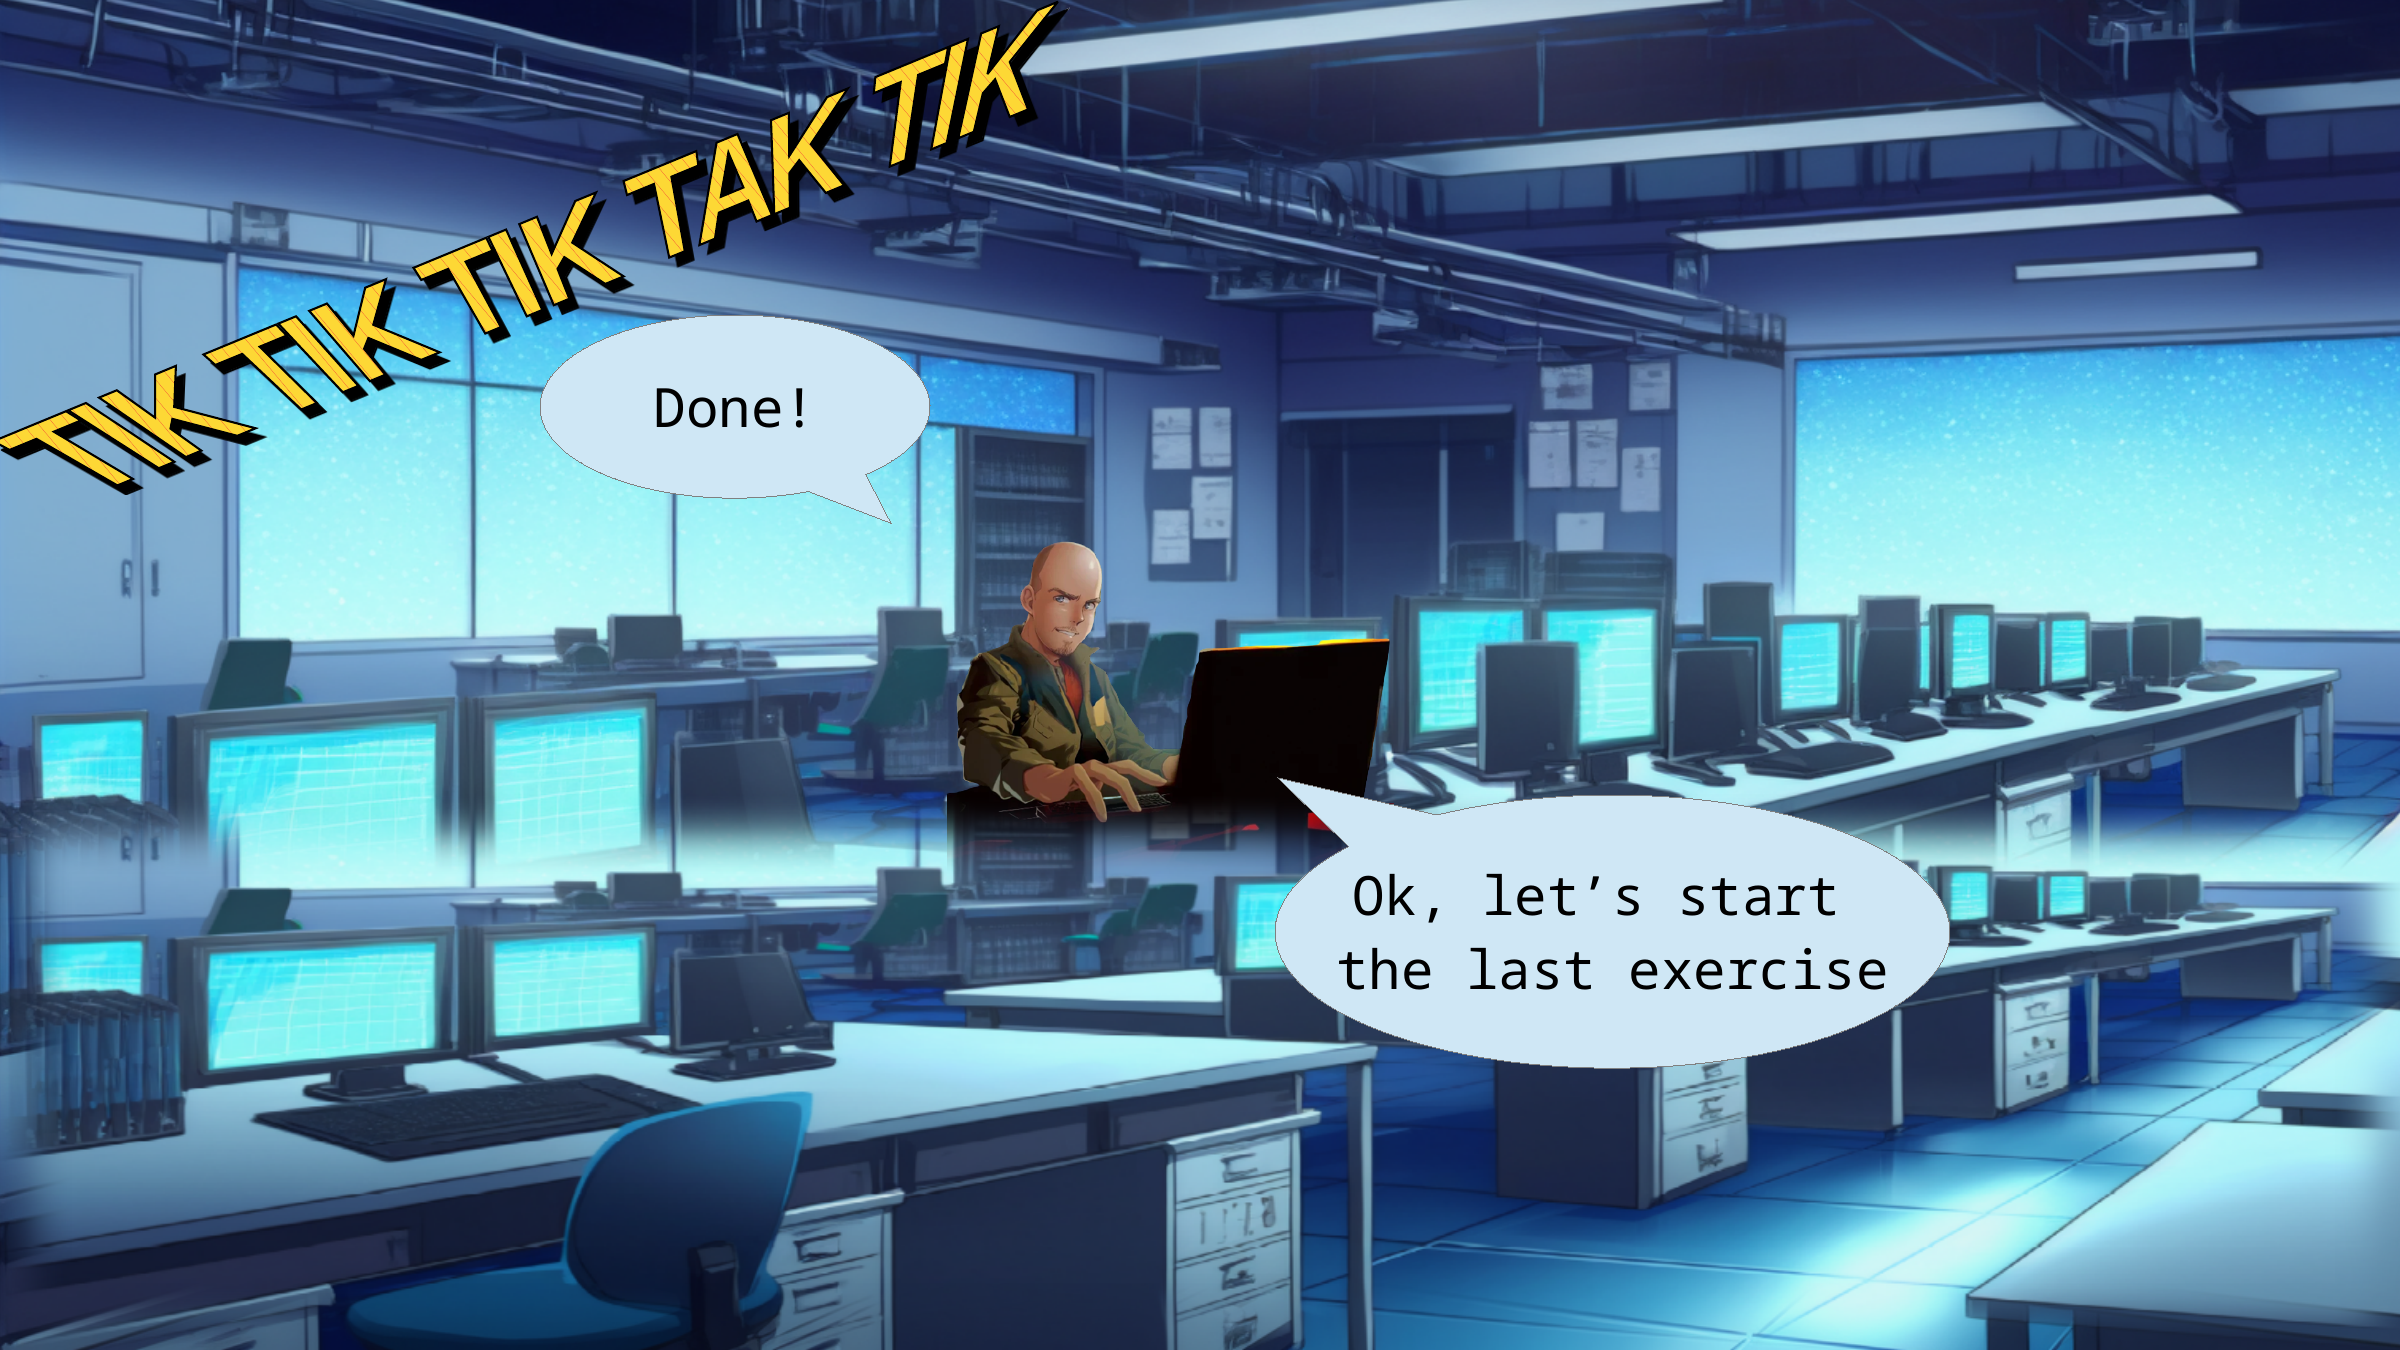

TIK TIK TIK TAK TIK
Done!
Ok, let’s start
the last exercise